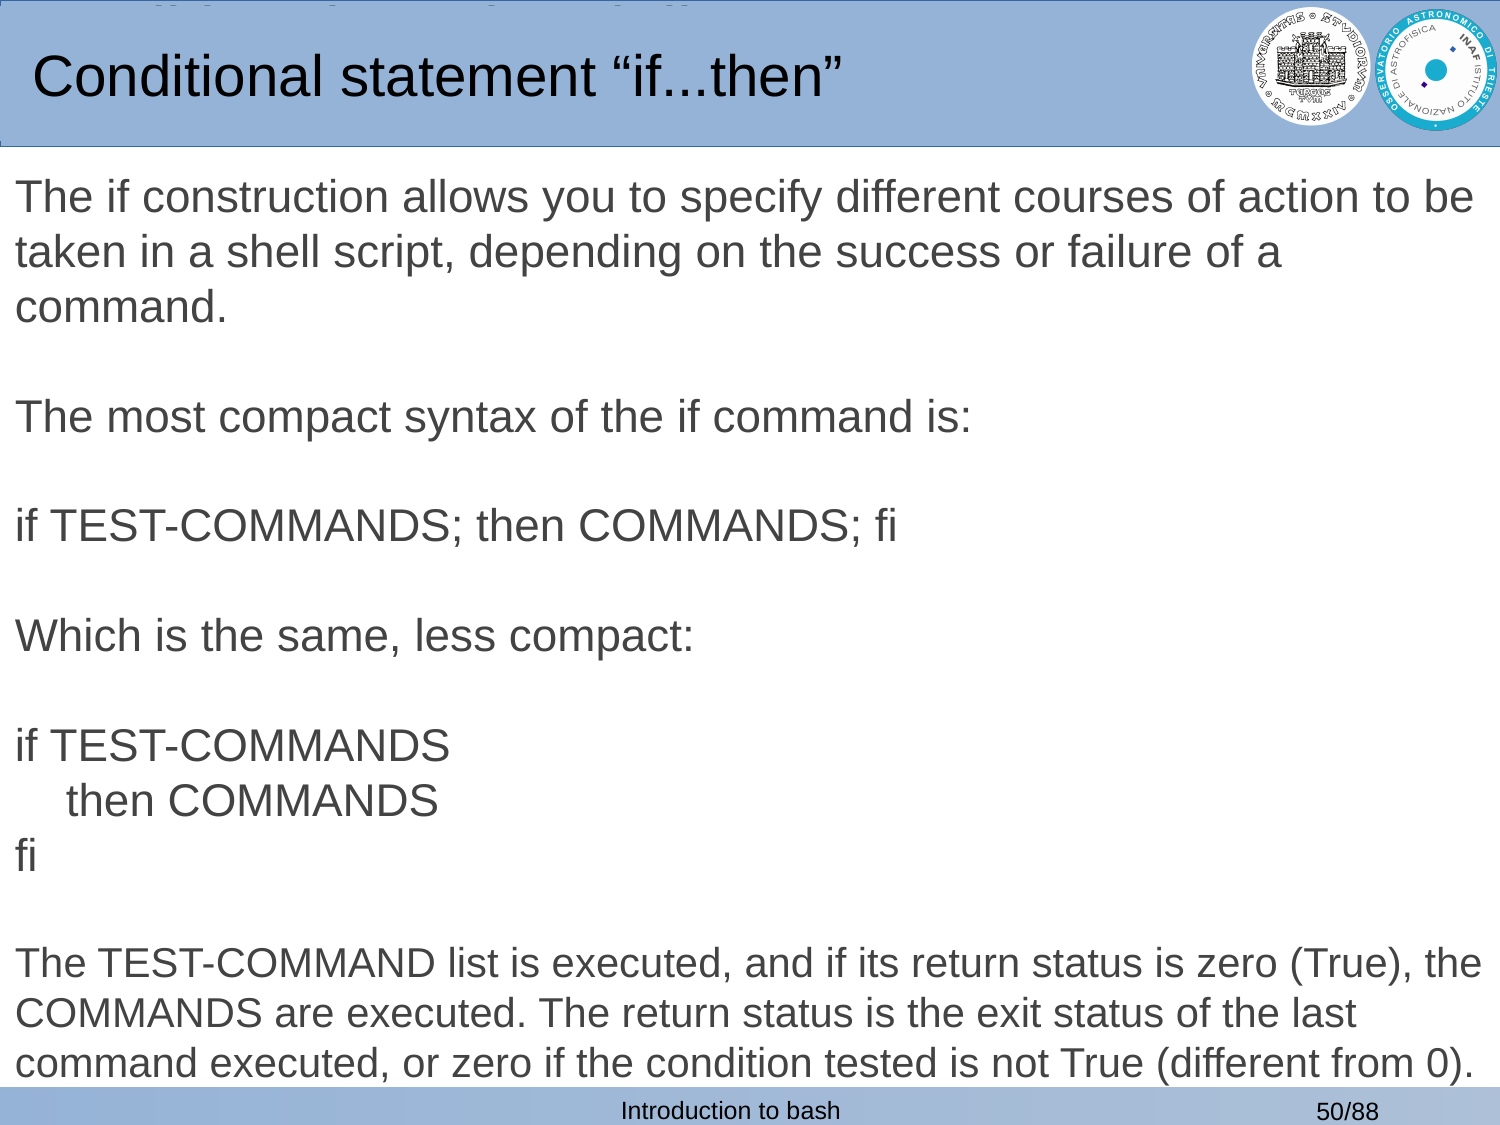

Traditional service delivery
Conditional statement “if...then”
# The if construction allows you to specify different courses of action to be taken in a shell script, depending on the success or failure of a command.
The most compact syntax of the if command is:
if TEST-COMMANDS; then COMMANDS; fi
Which is the same, less compact:
if TEST-COMMANDS
 then COMMANDS
fi
The TEST-COMMAND list is executed, and if its return status is zero (True), the COMMANDS are executed. The return status is the exit status of the last command executed, or zero if the condition tested is not True (different from 0).